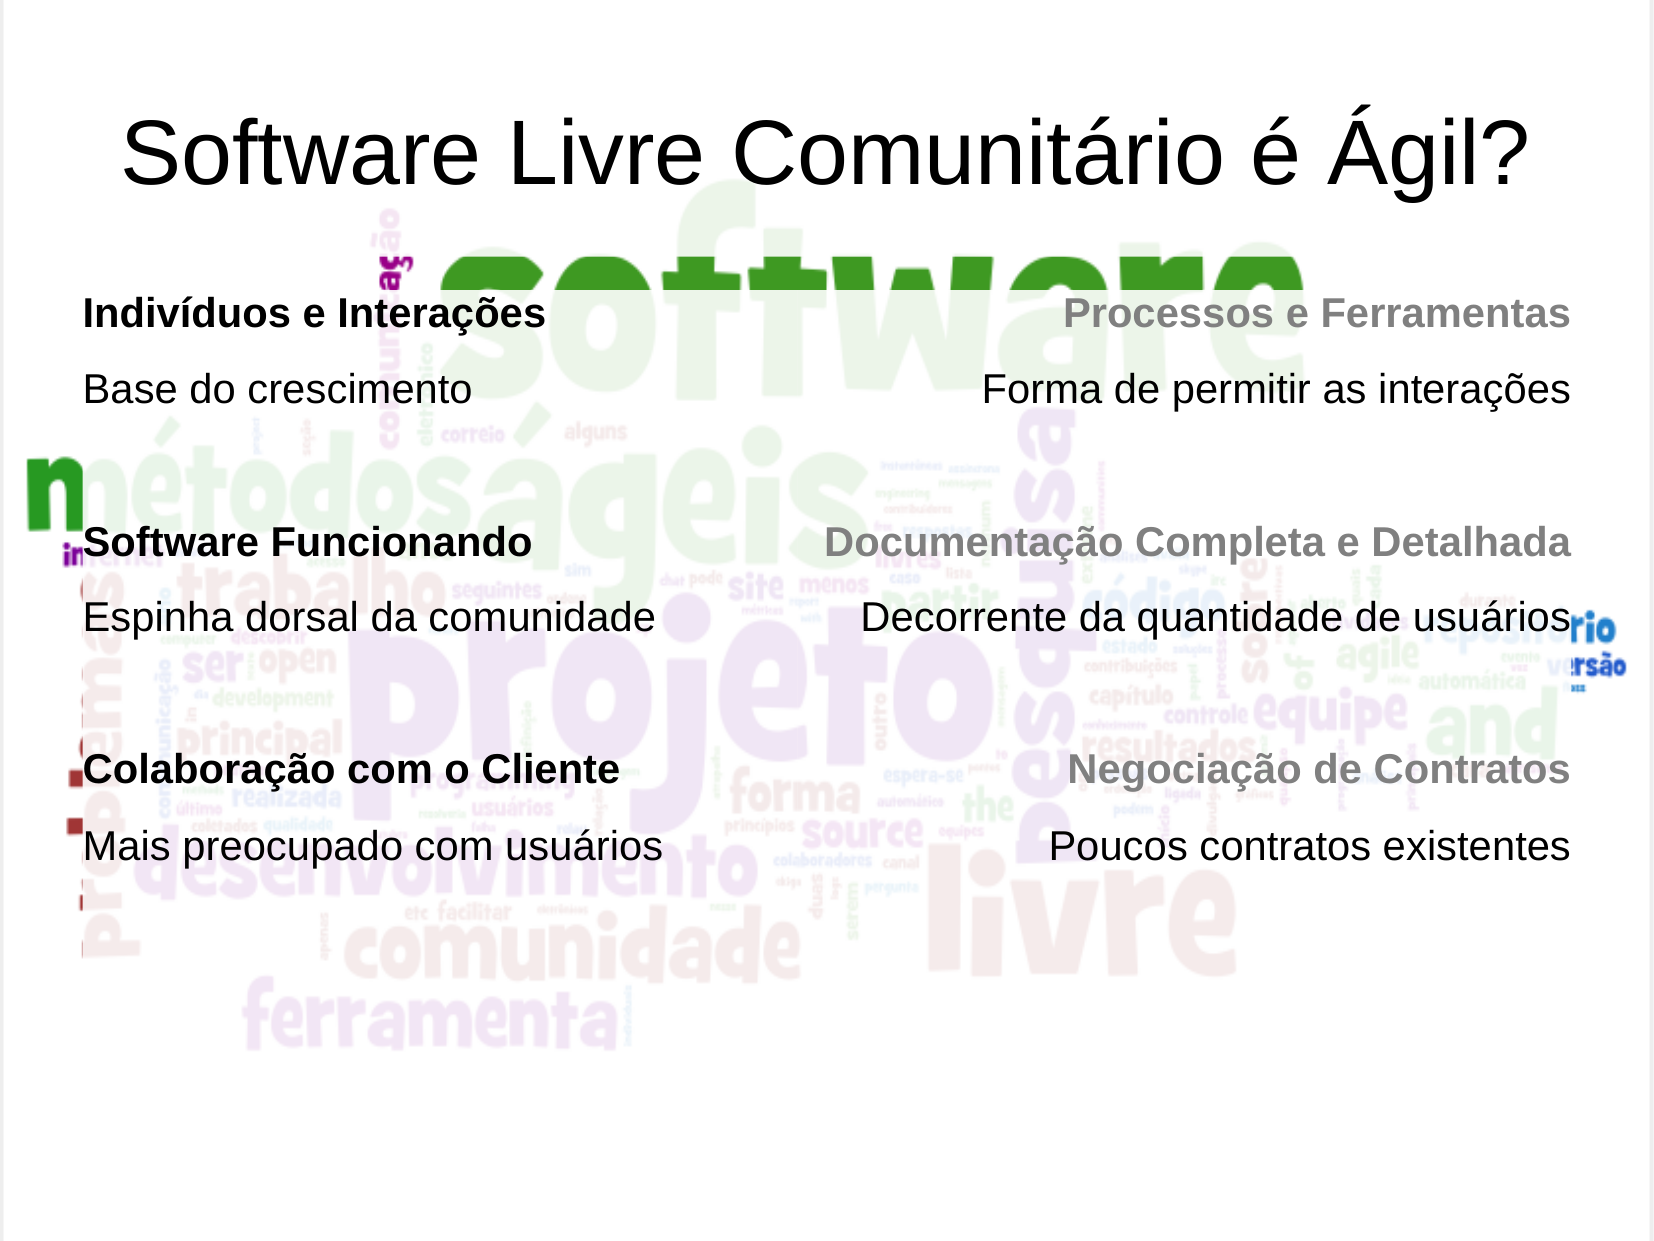

# Software Livre Comunitário é Ágil?
Indivíduos e Interações
Base do crescimento
Software Funcionando
Espinha dorsal da comunidade
Colaboração com o Cliente
Mais preocupado com usuários
Processos e Ferramentas
Forma de permitir as interações
Documentação Completa e Detalhada
Decorrente da quantidade de usuários
Negociação de Contratos
Poucos contratos existentes